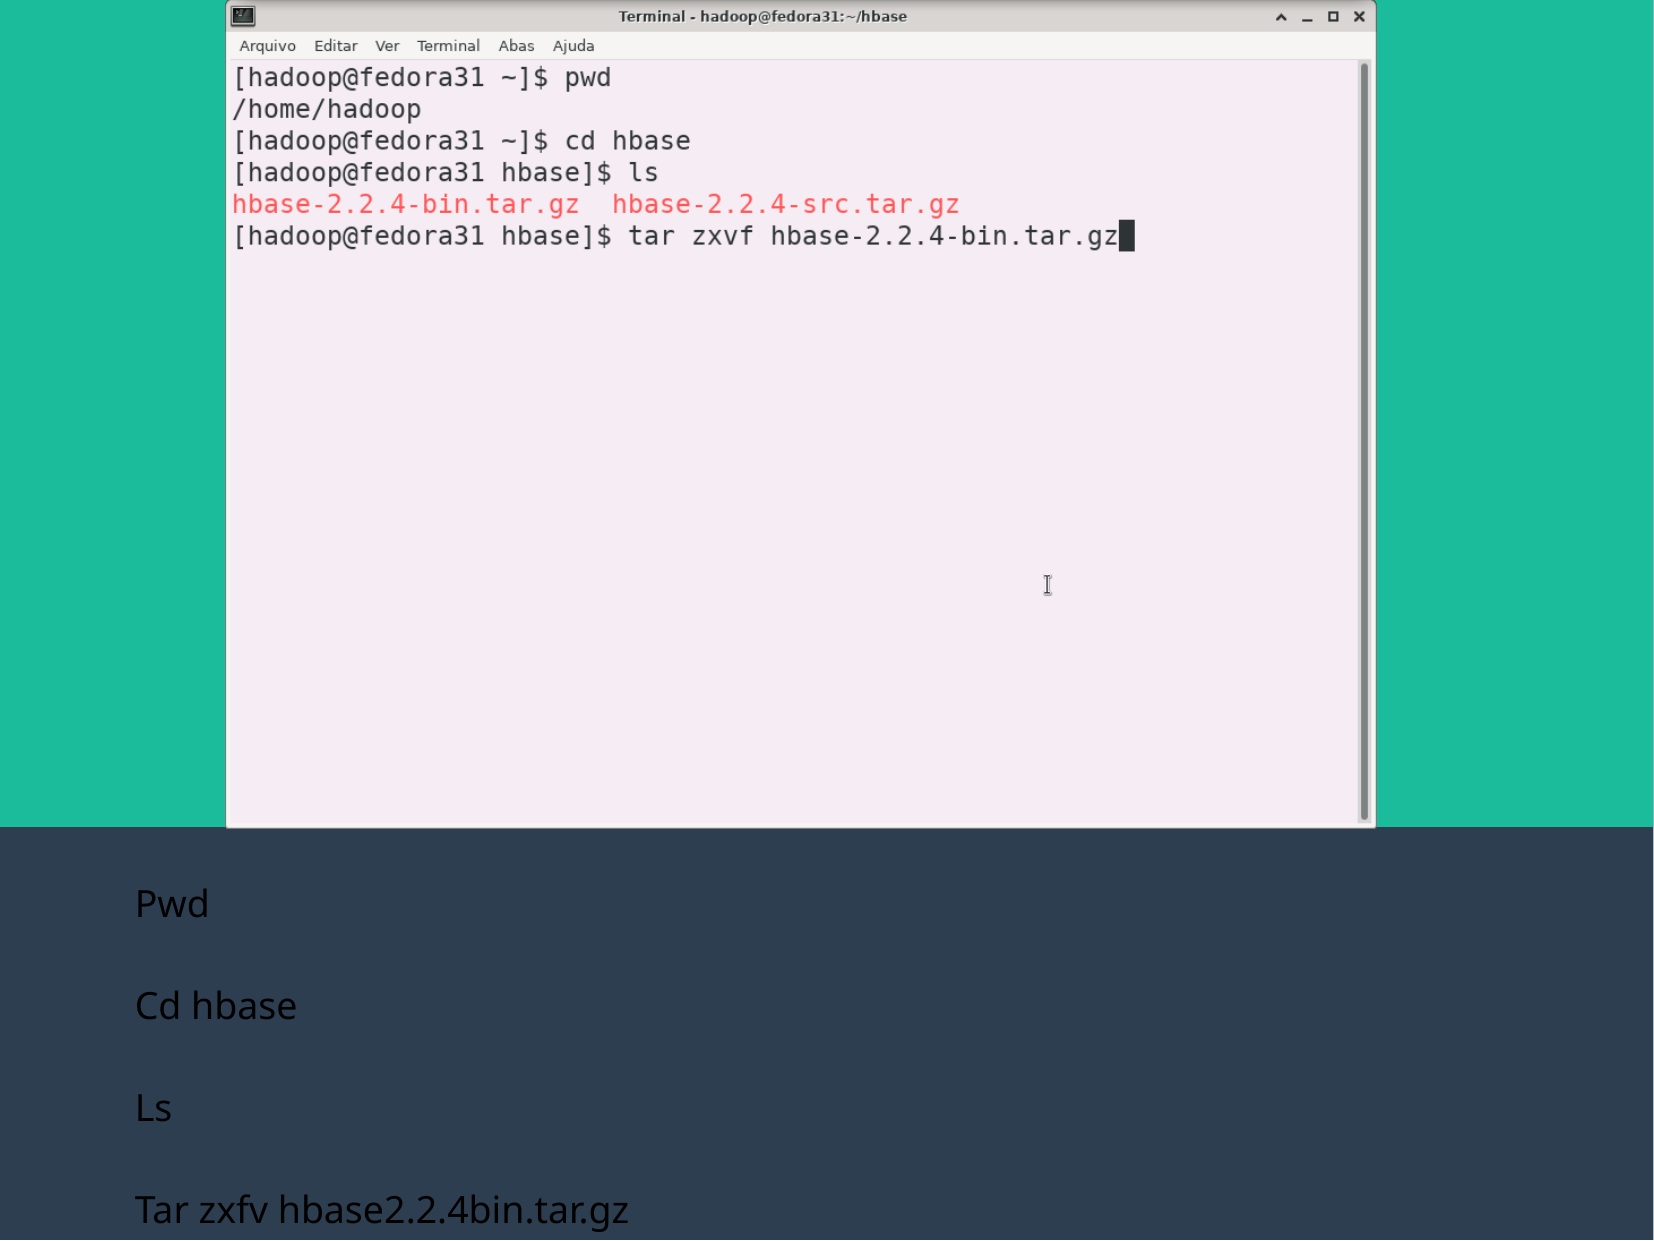

Pwd
Cd hbase
Ls
Tar zxfv hbase2.2.4bin.tar.gz